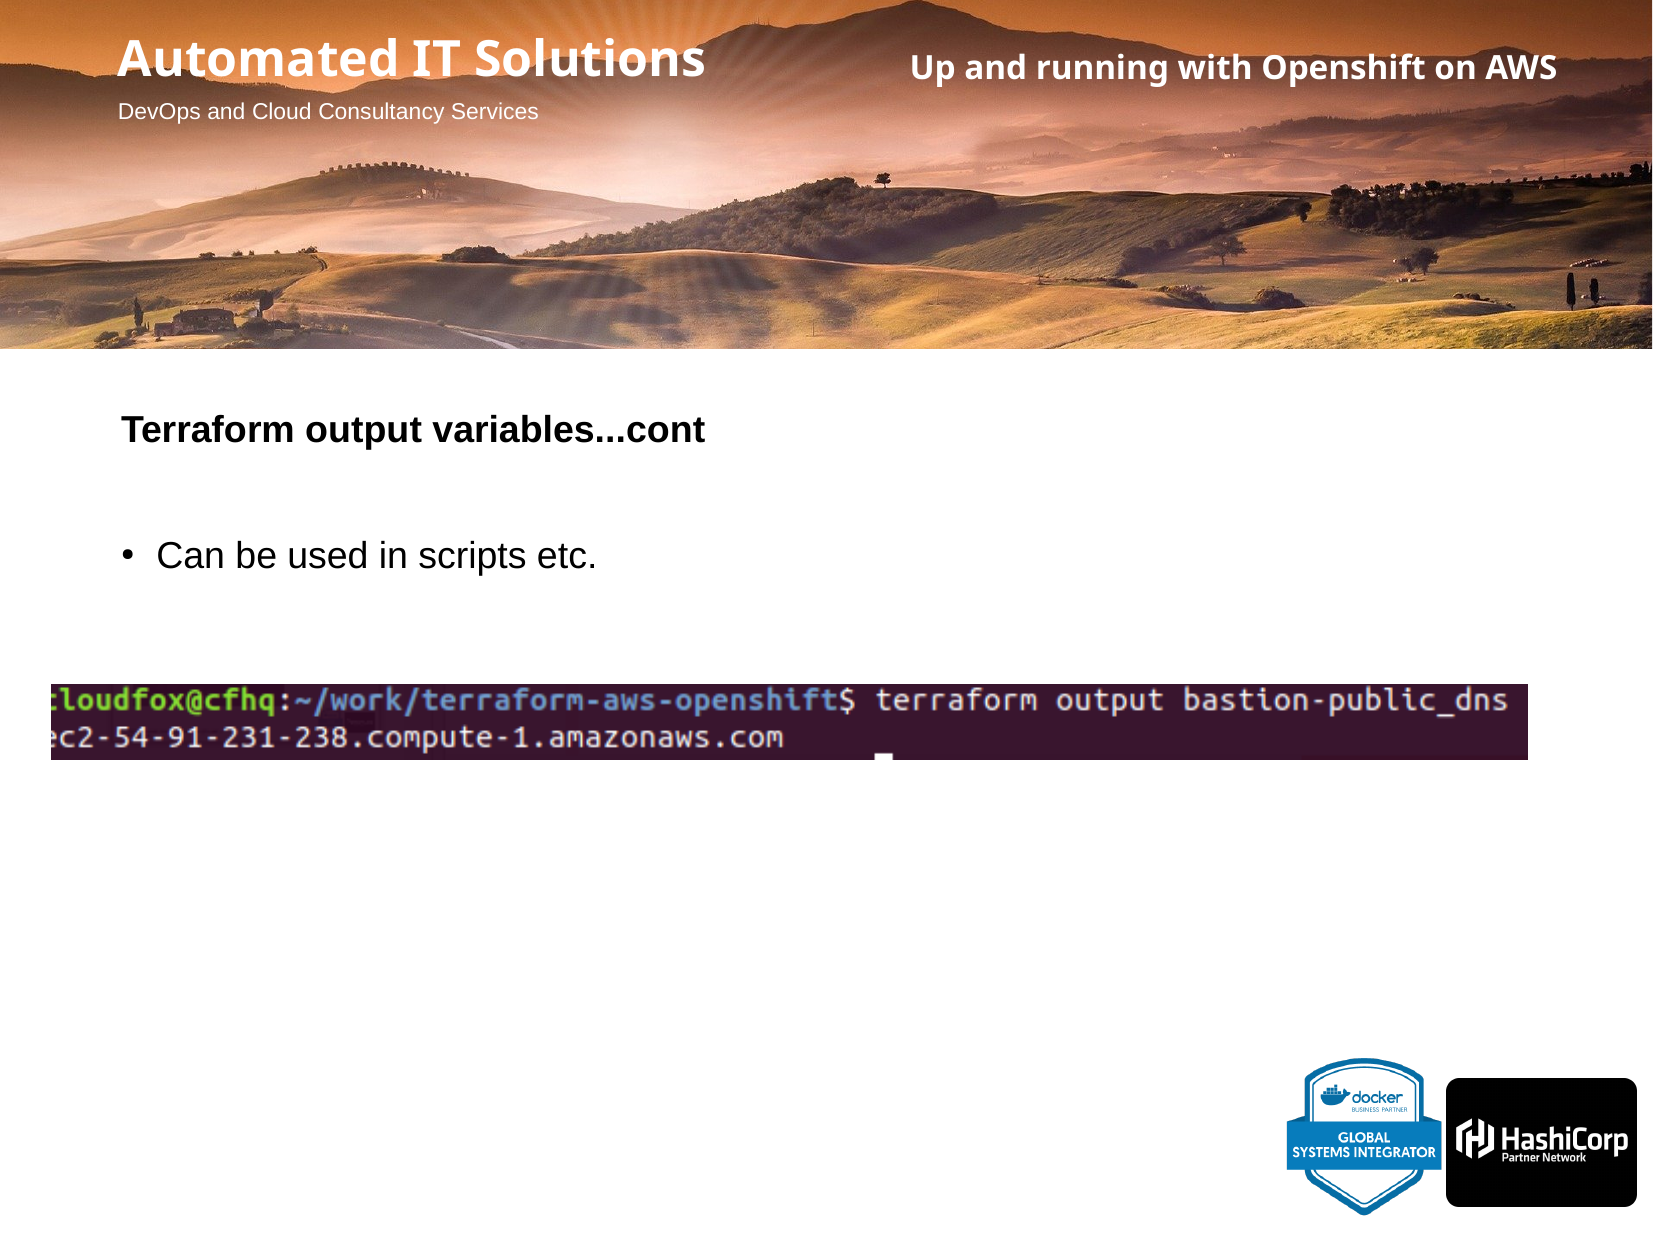

Up and running with Openshift on AWS
Terraform output variables...cont
Can be used in scripts etc.